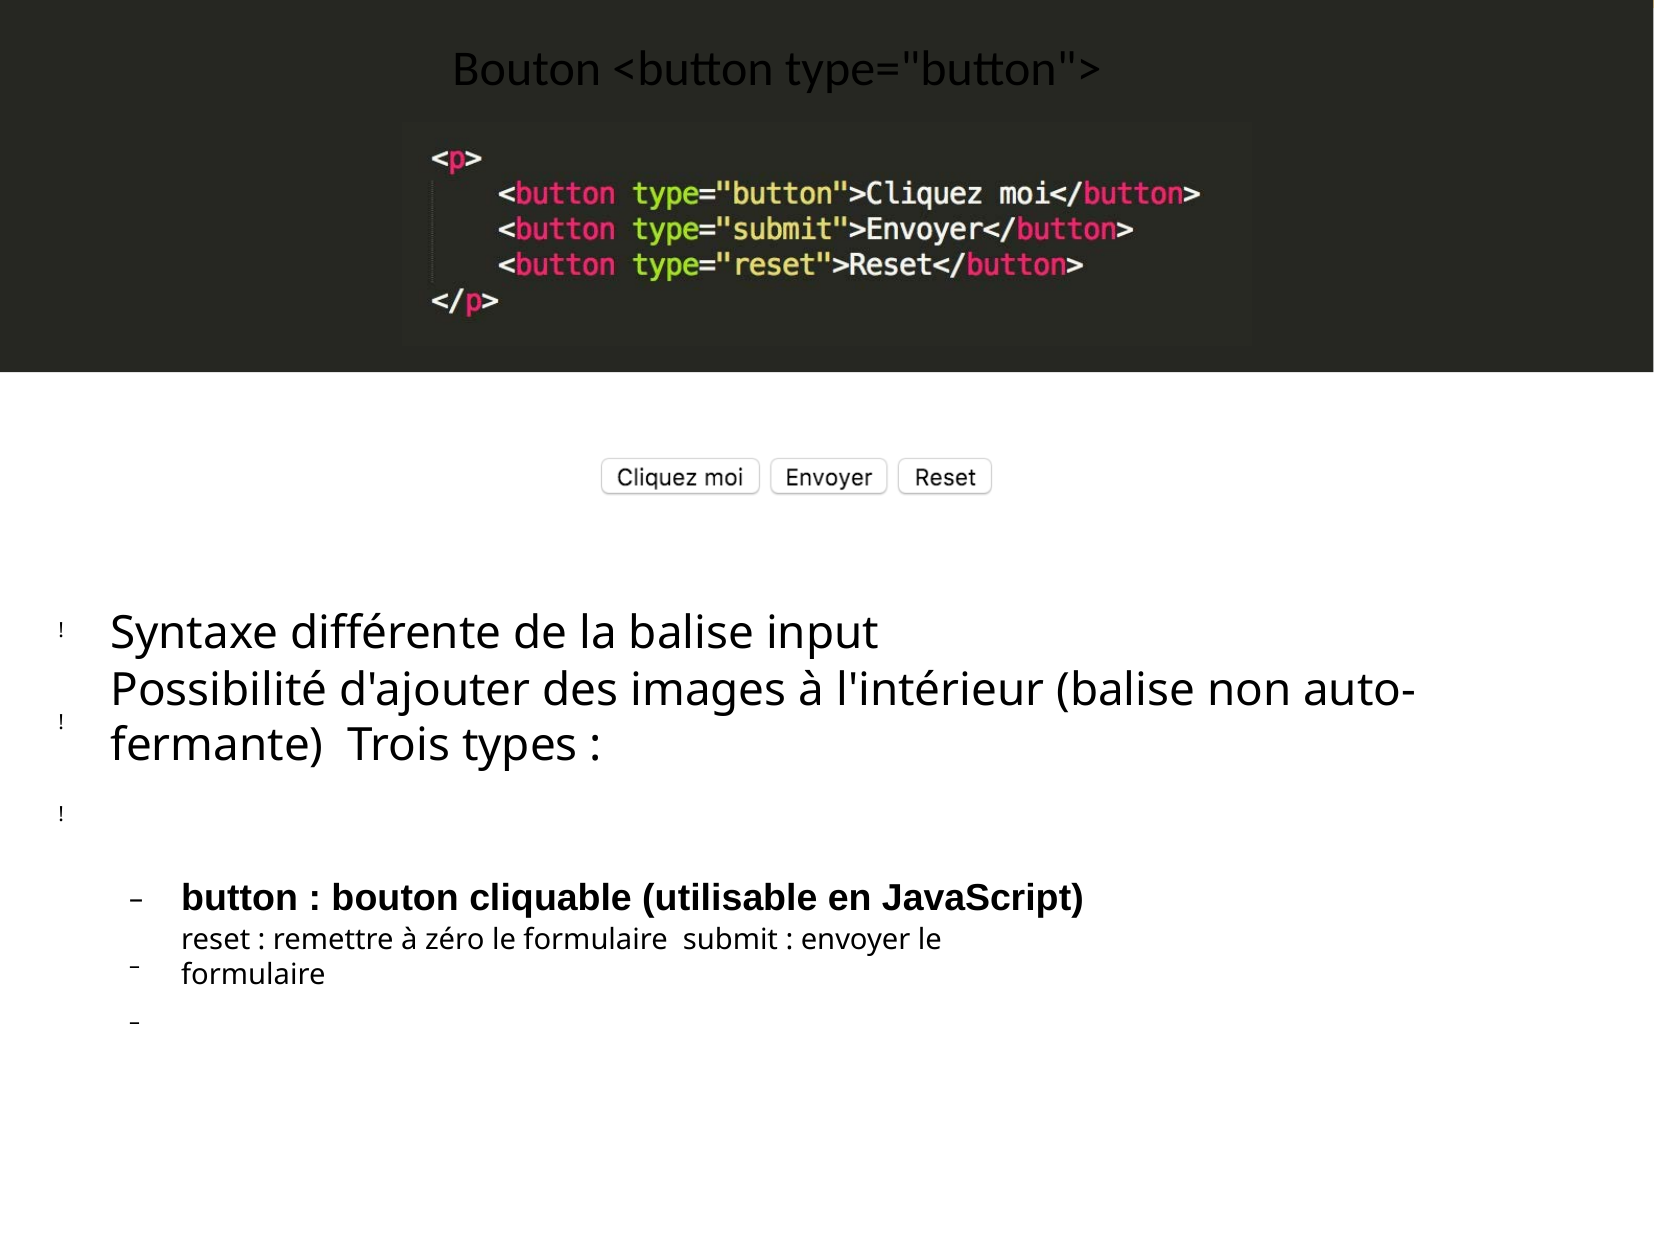

# Bouton <button type="button">
Syntaxe différente de la balise input
Possibilité d'ajouter des images à l'intérieur (balise non auto-fermante) Trois types :
!
!
!
button : bouton cliquable (utilisable en JavaScript)
reset : remettre à zéro le formulaire submit : envoyer le formulaire
–
–
–